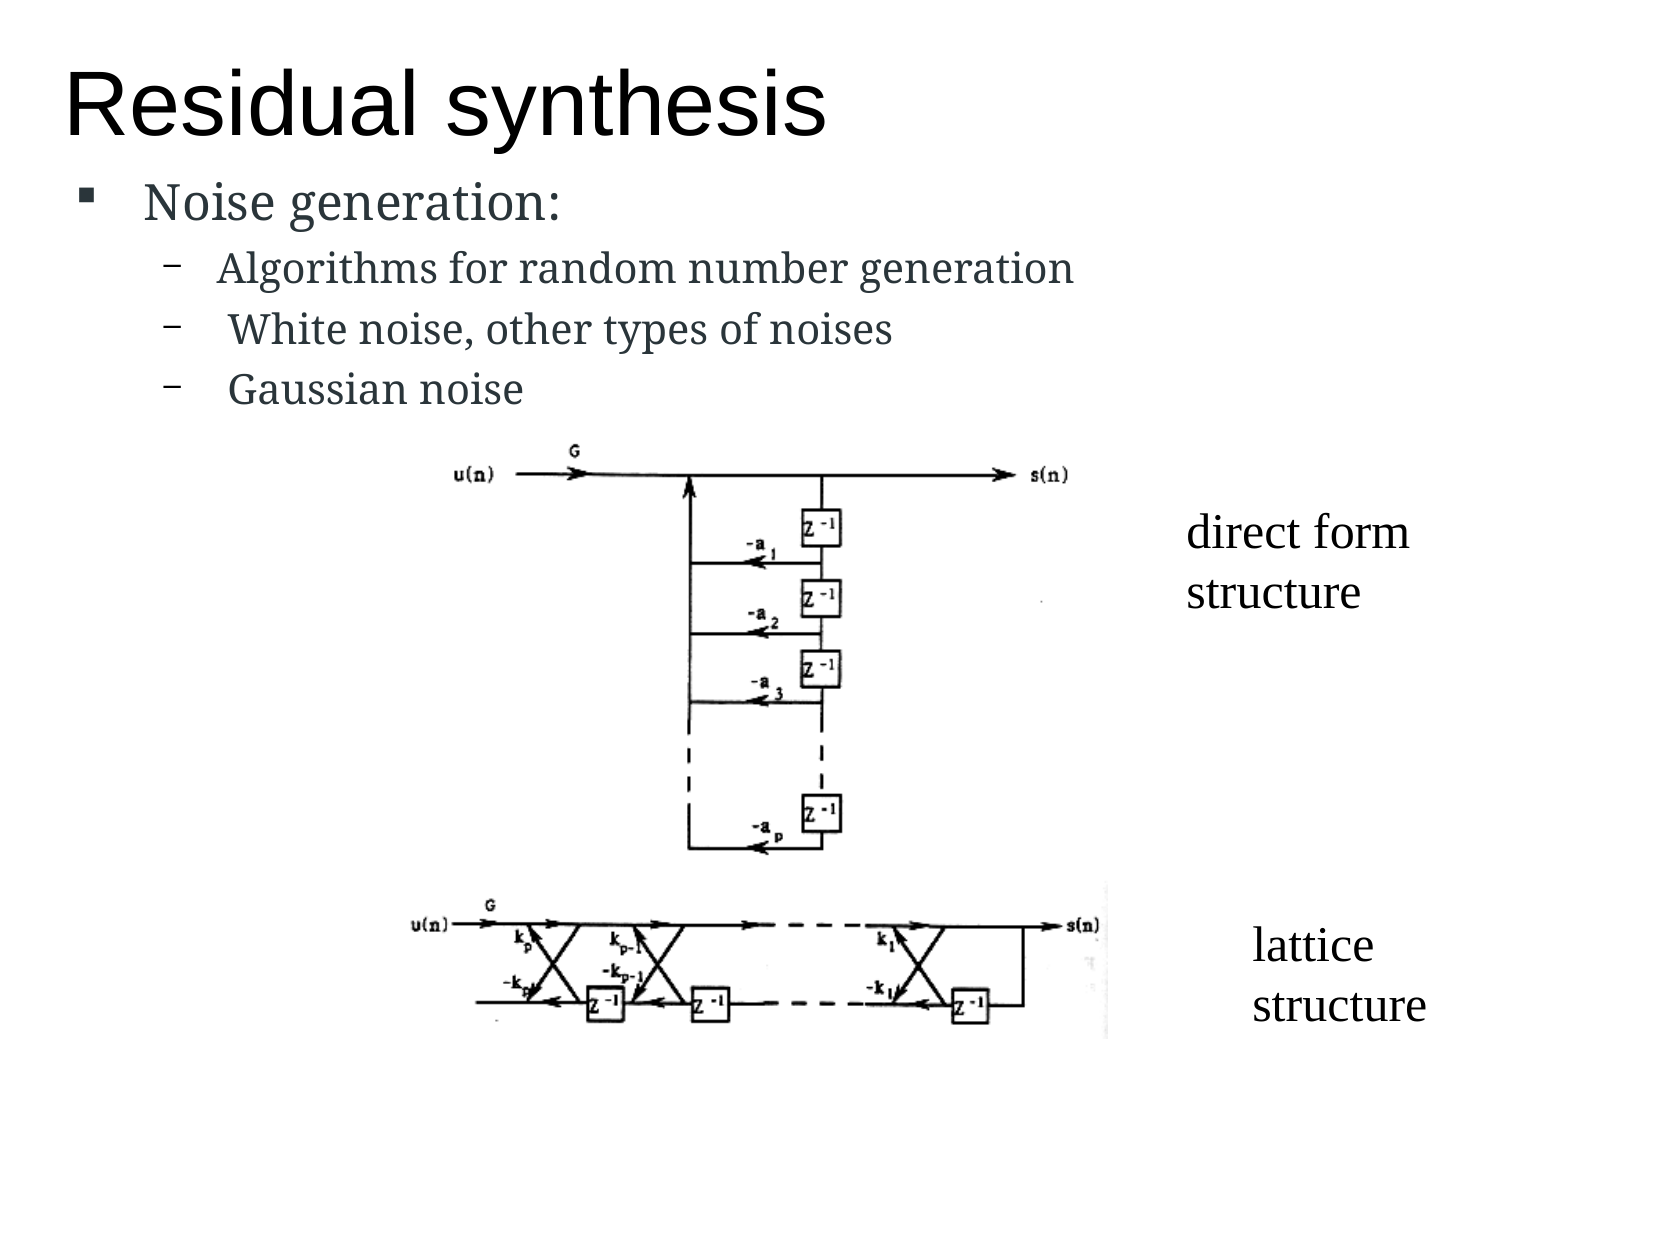

Residual synthesis
# Noise generation:
Algorithms for random number generation
 White noise, other types of noises
 Gaussian noise
direct form
structure
lattice
structure